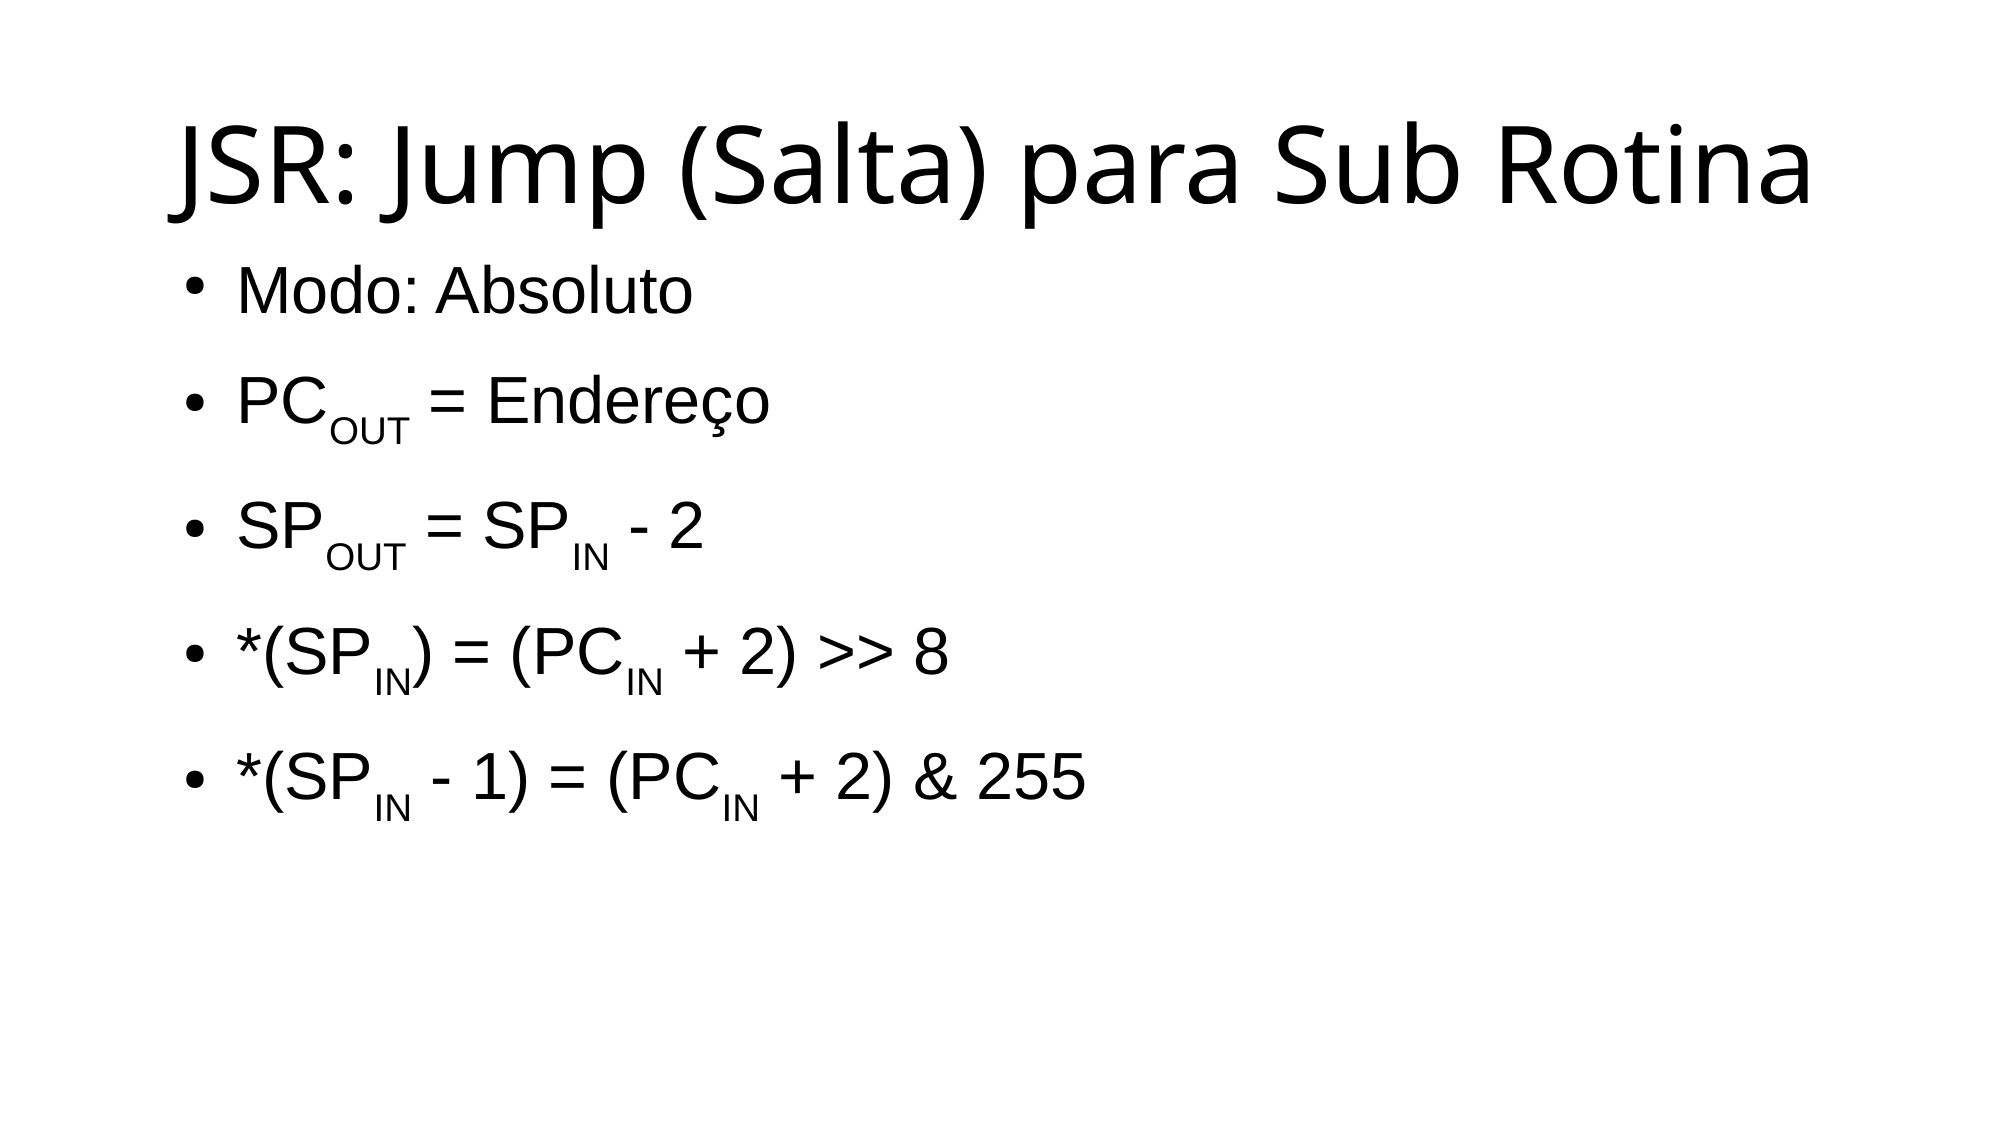

JSR: Jump (Salta) para Sub Rotina
# Modo: Absoluto
PCOUT = Endereço
SPOUT = SPIN - 2
*(SPIN) = (PCIN + 2) >> 8
*(SPIN - 1) = (PCIN + 2) & 255